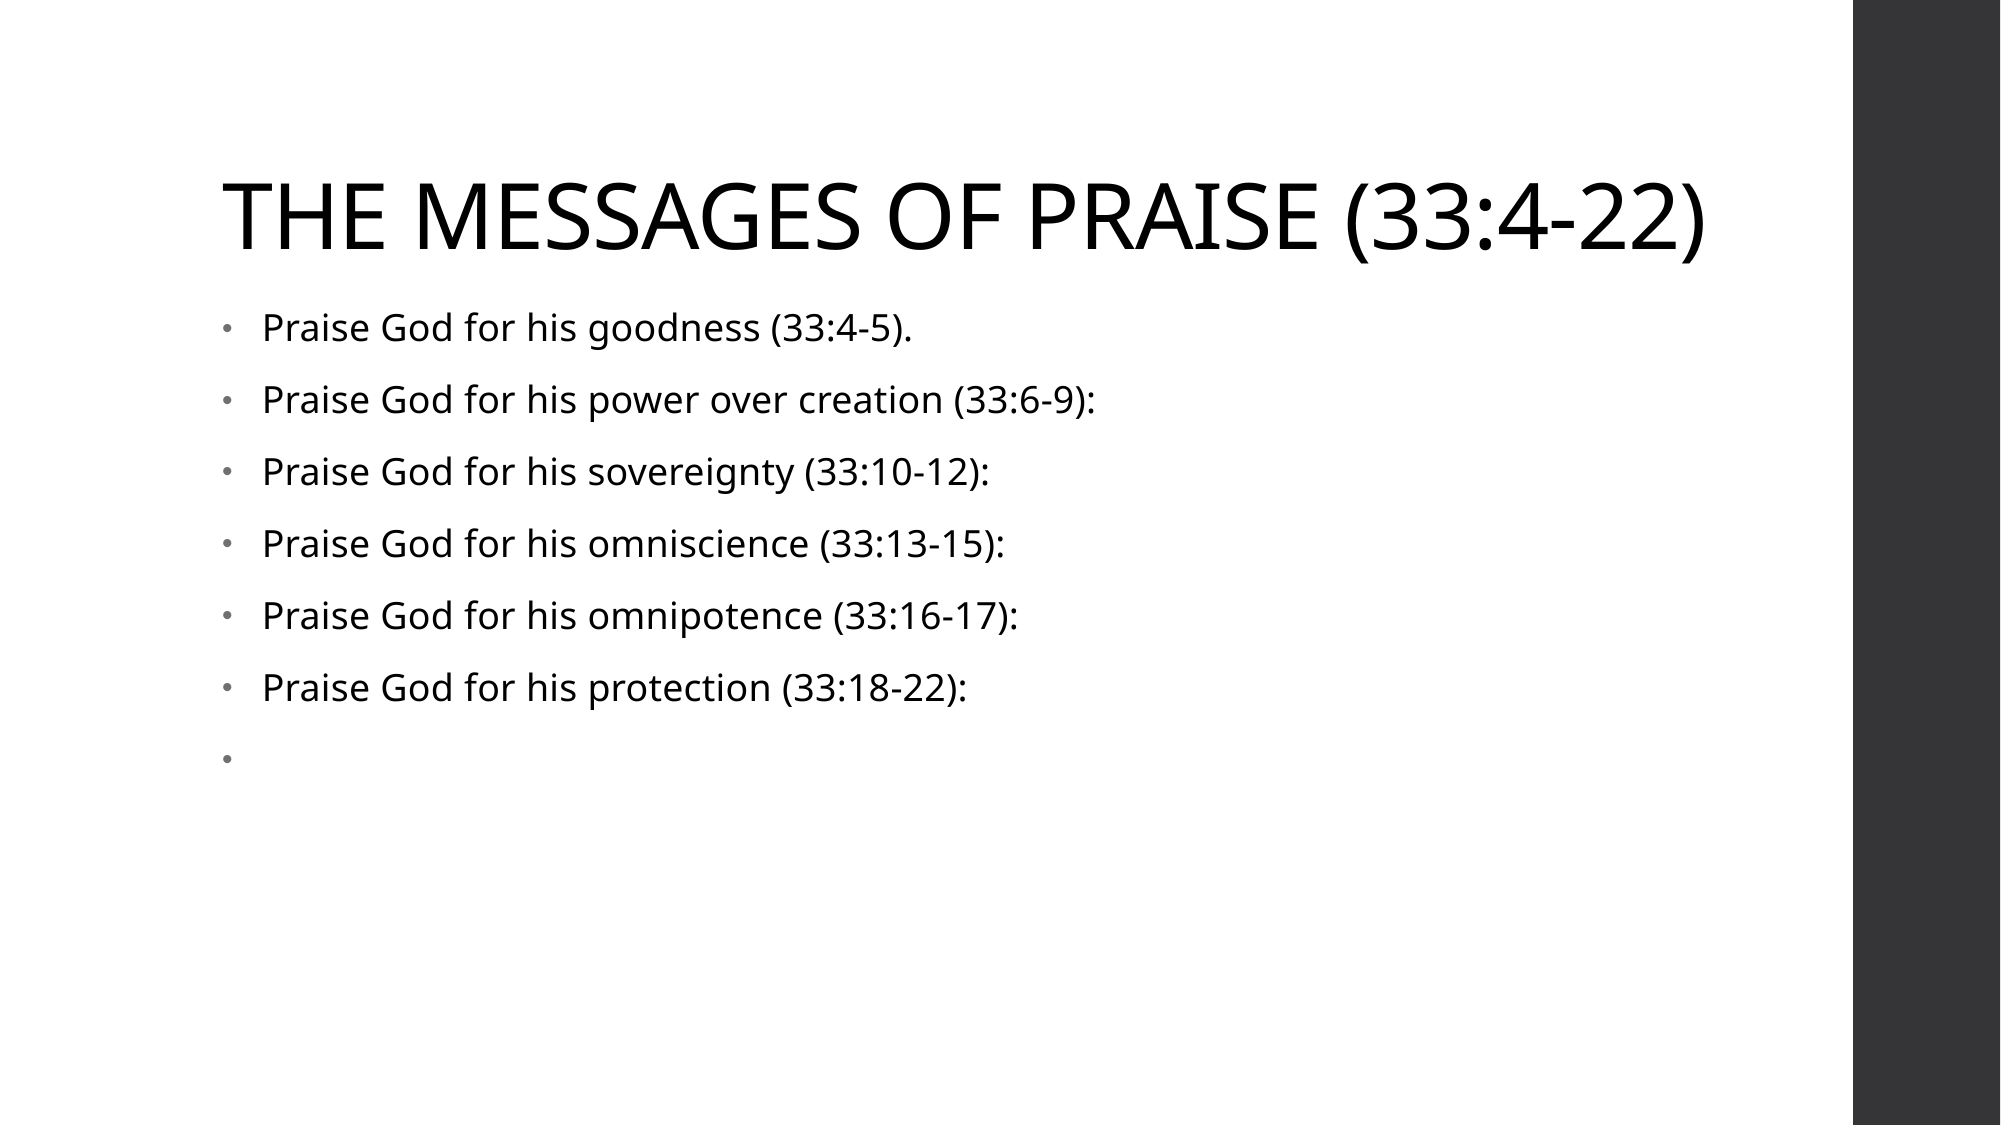

# THE MESSAGES OF PRAISE (33:4-22)
 Praise God for his goodness (33:4-5).
 Praise God for his power over creation (33:6-9):
 Praise God for his sovereignty (33:10-12):
 Praise God for his omniscience (33:13-15):
 Praise God for his omnipotence (33:16-17):
 Praise God for his protection (33:18-22):